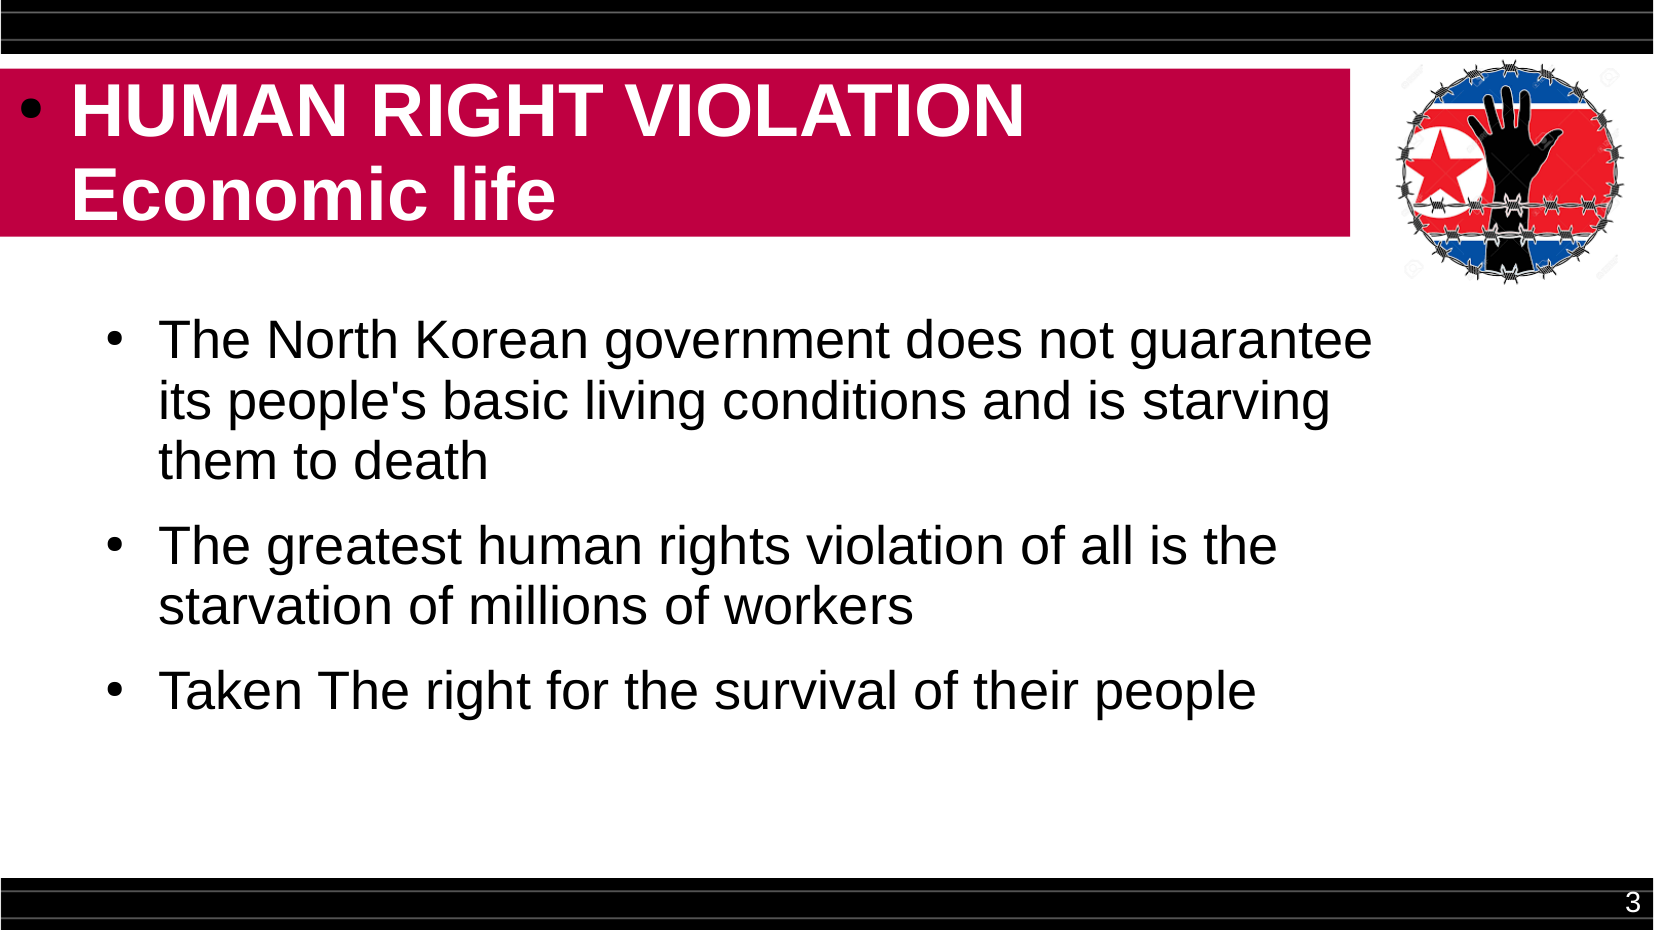

# HUMAN RIGHT VIOLATION Economic life
The North Korean government does not guarantee its people's basic living conditions and is starving them to death
The greatest human rights violation of all is the starvation of millions of workers
Taken The right for the survival of their people